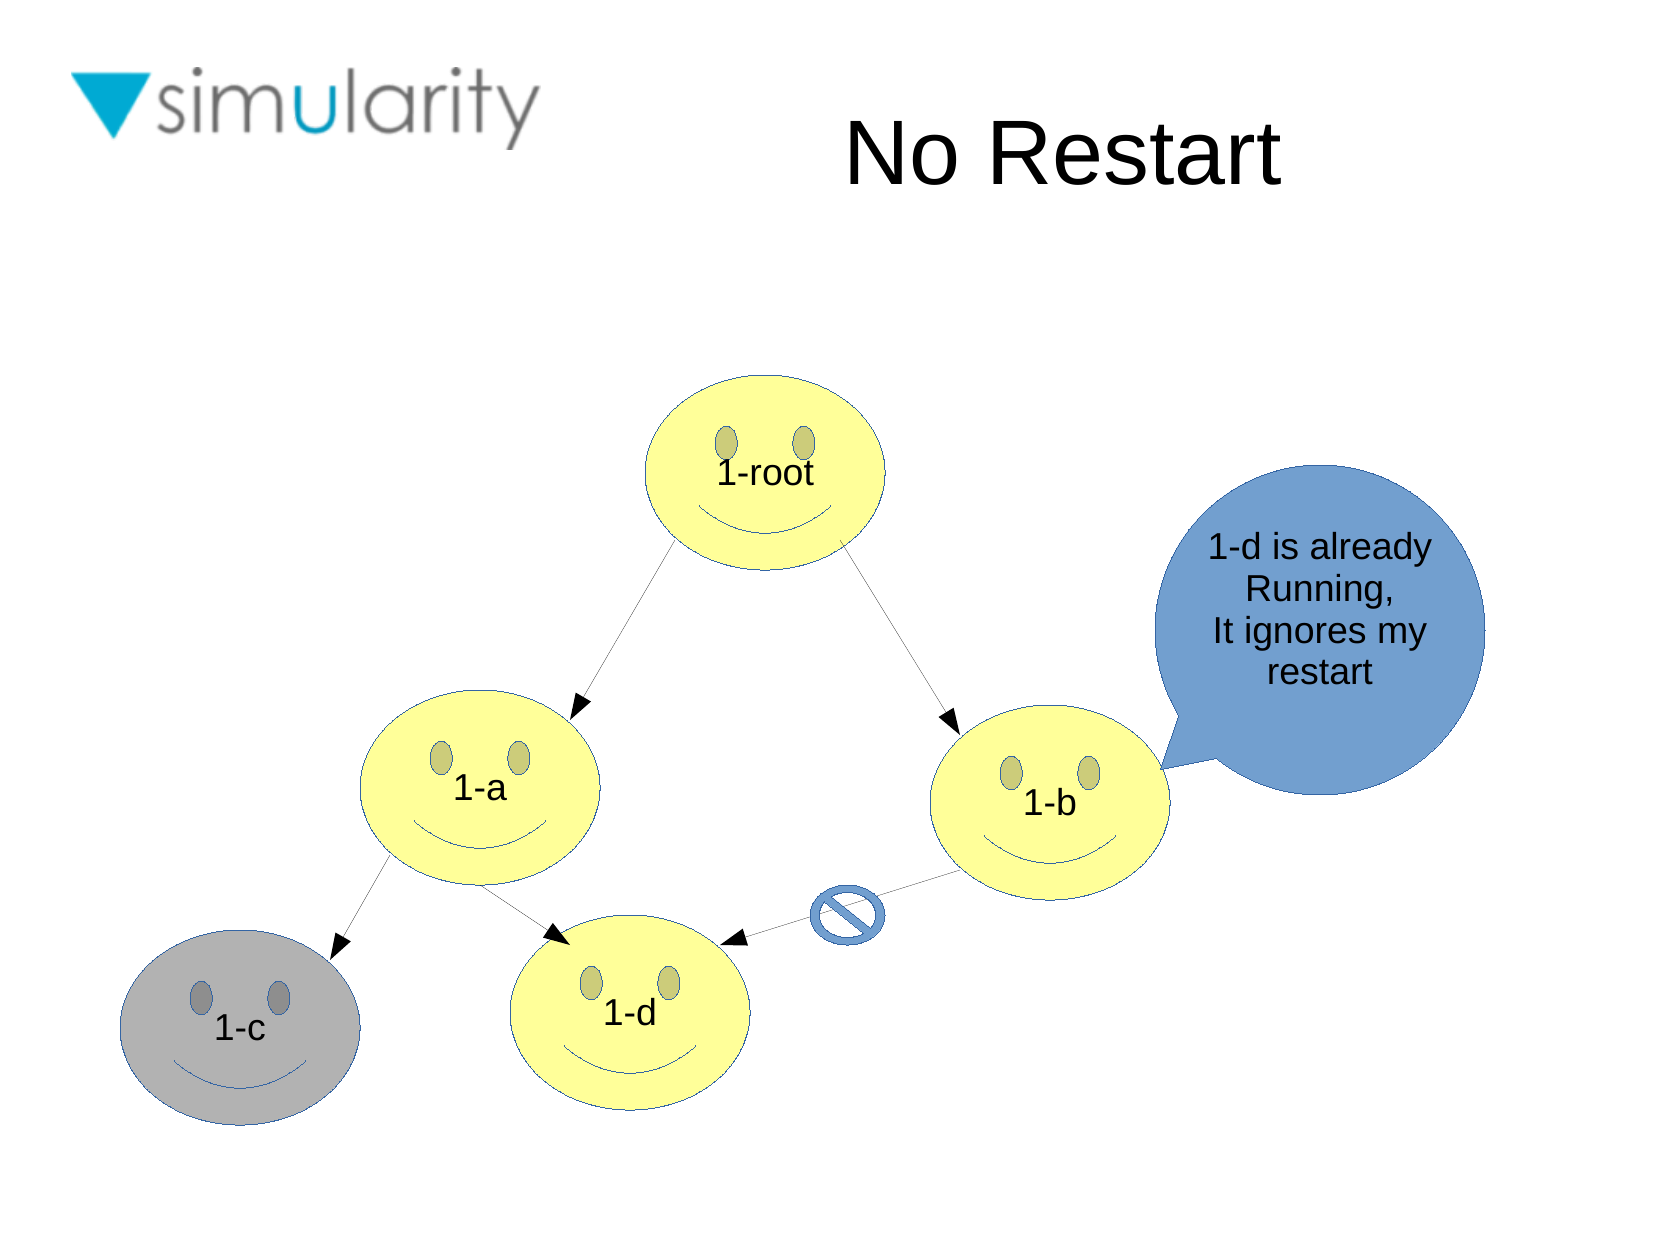

# No Restart
1-root
1-d is already
Running,
It ignores my
restart
1-a
1-b
1-d
1-c